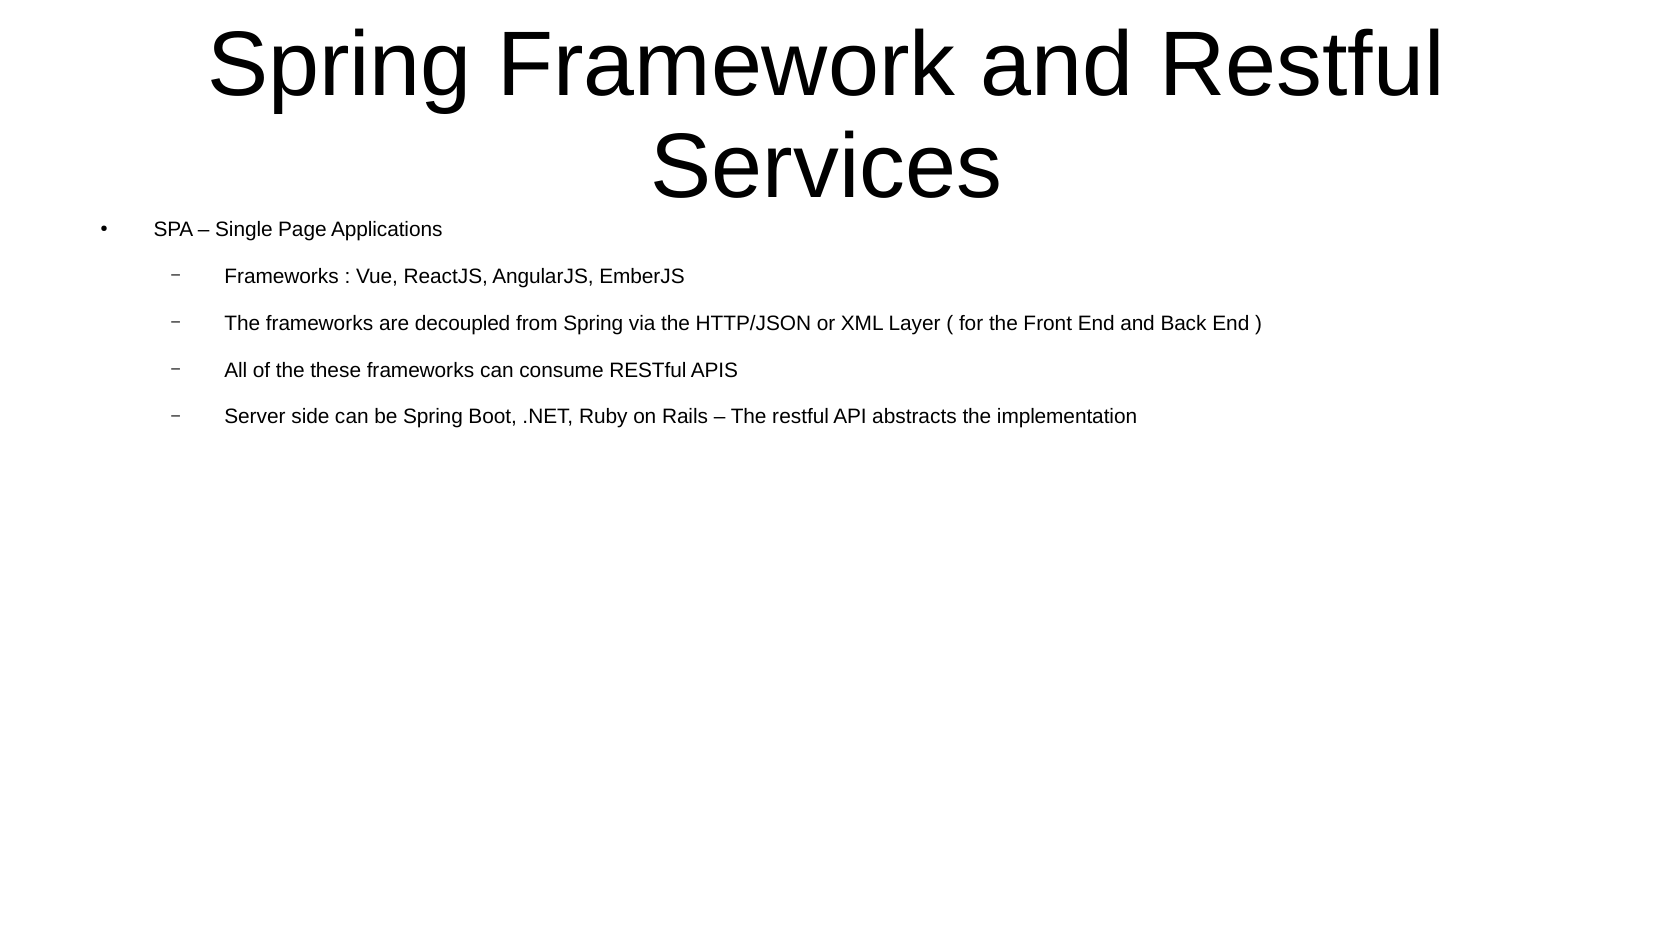

# Spring Framework and Restful Services
SPA – Single Page Applications
Frameworks : Vue, ReactJS, AngularJS, EmberJS
The frameworks are decoupled from Spring via the HTTP/JSON or XML Layer ( for the Front End and Back End )
All of the these frameworks can consume RESTful APIS
Server side can be Spring Boot, .NET, Ruby on Rails – The restful API abstracts the implementation